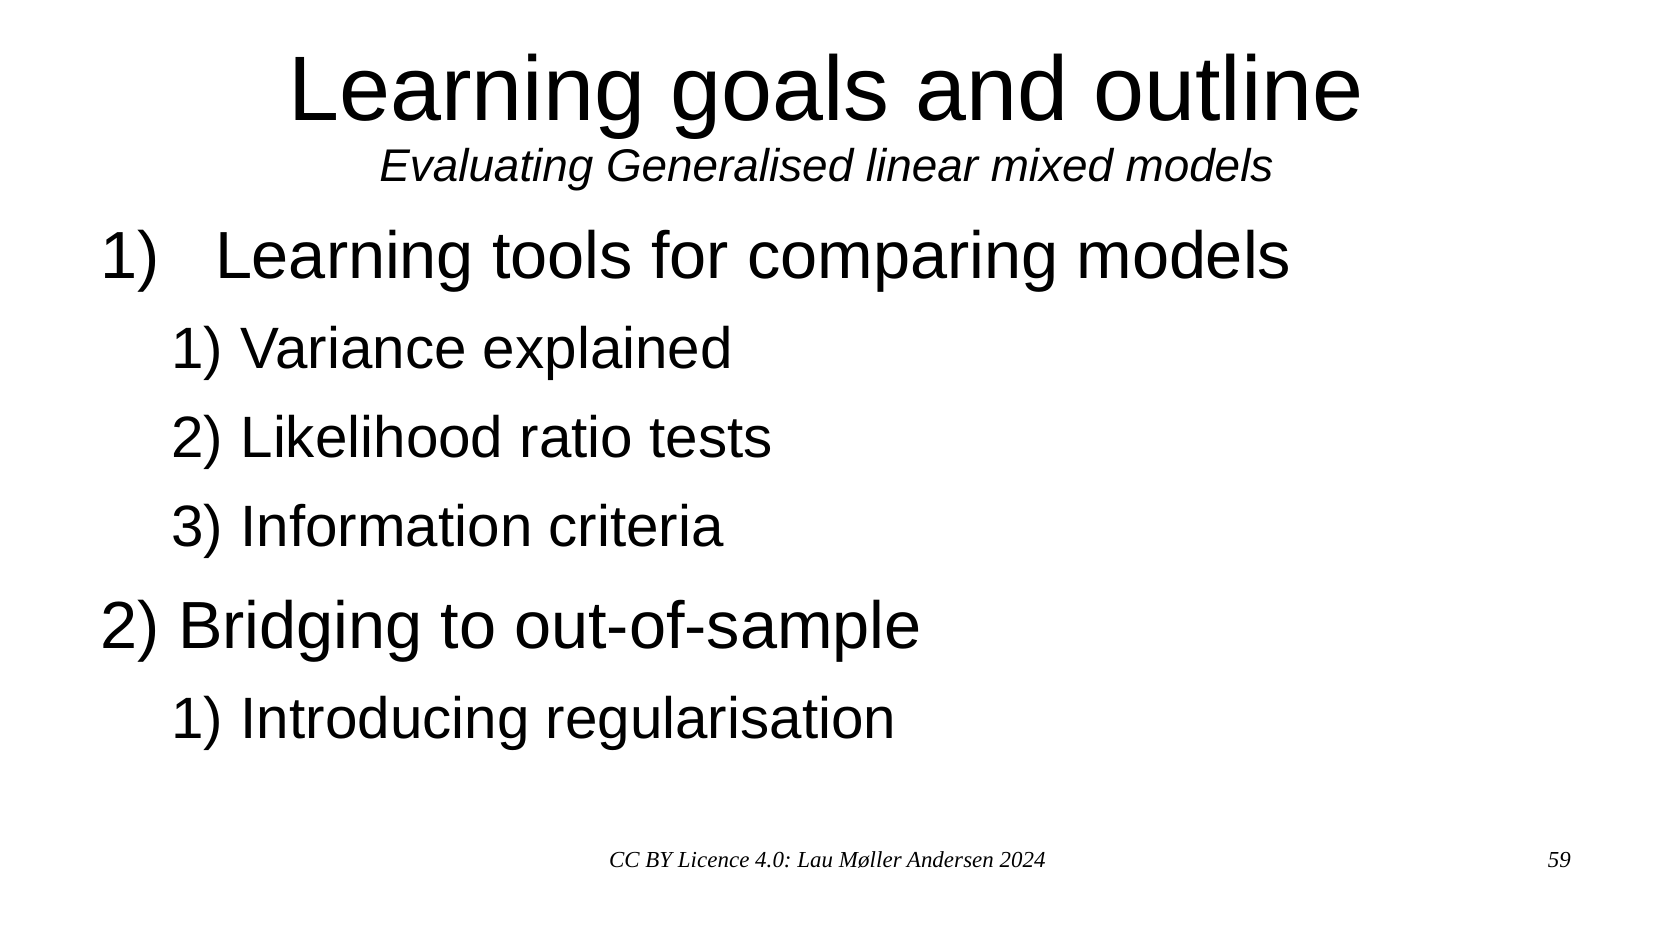

# Learning goals and outline Evaluating Generalised linear mixed models
 Learning tools for comparing models
 Variance explained
 Likelihood ratio tests
 Information criteria
 Bridging to out-of-sample
 Introducing regularisation
CC BY Licence 4.0: Lau Møller Andersen 2024
59